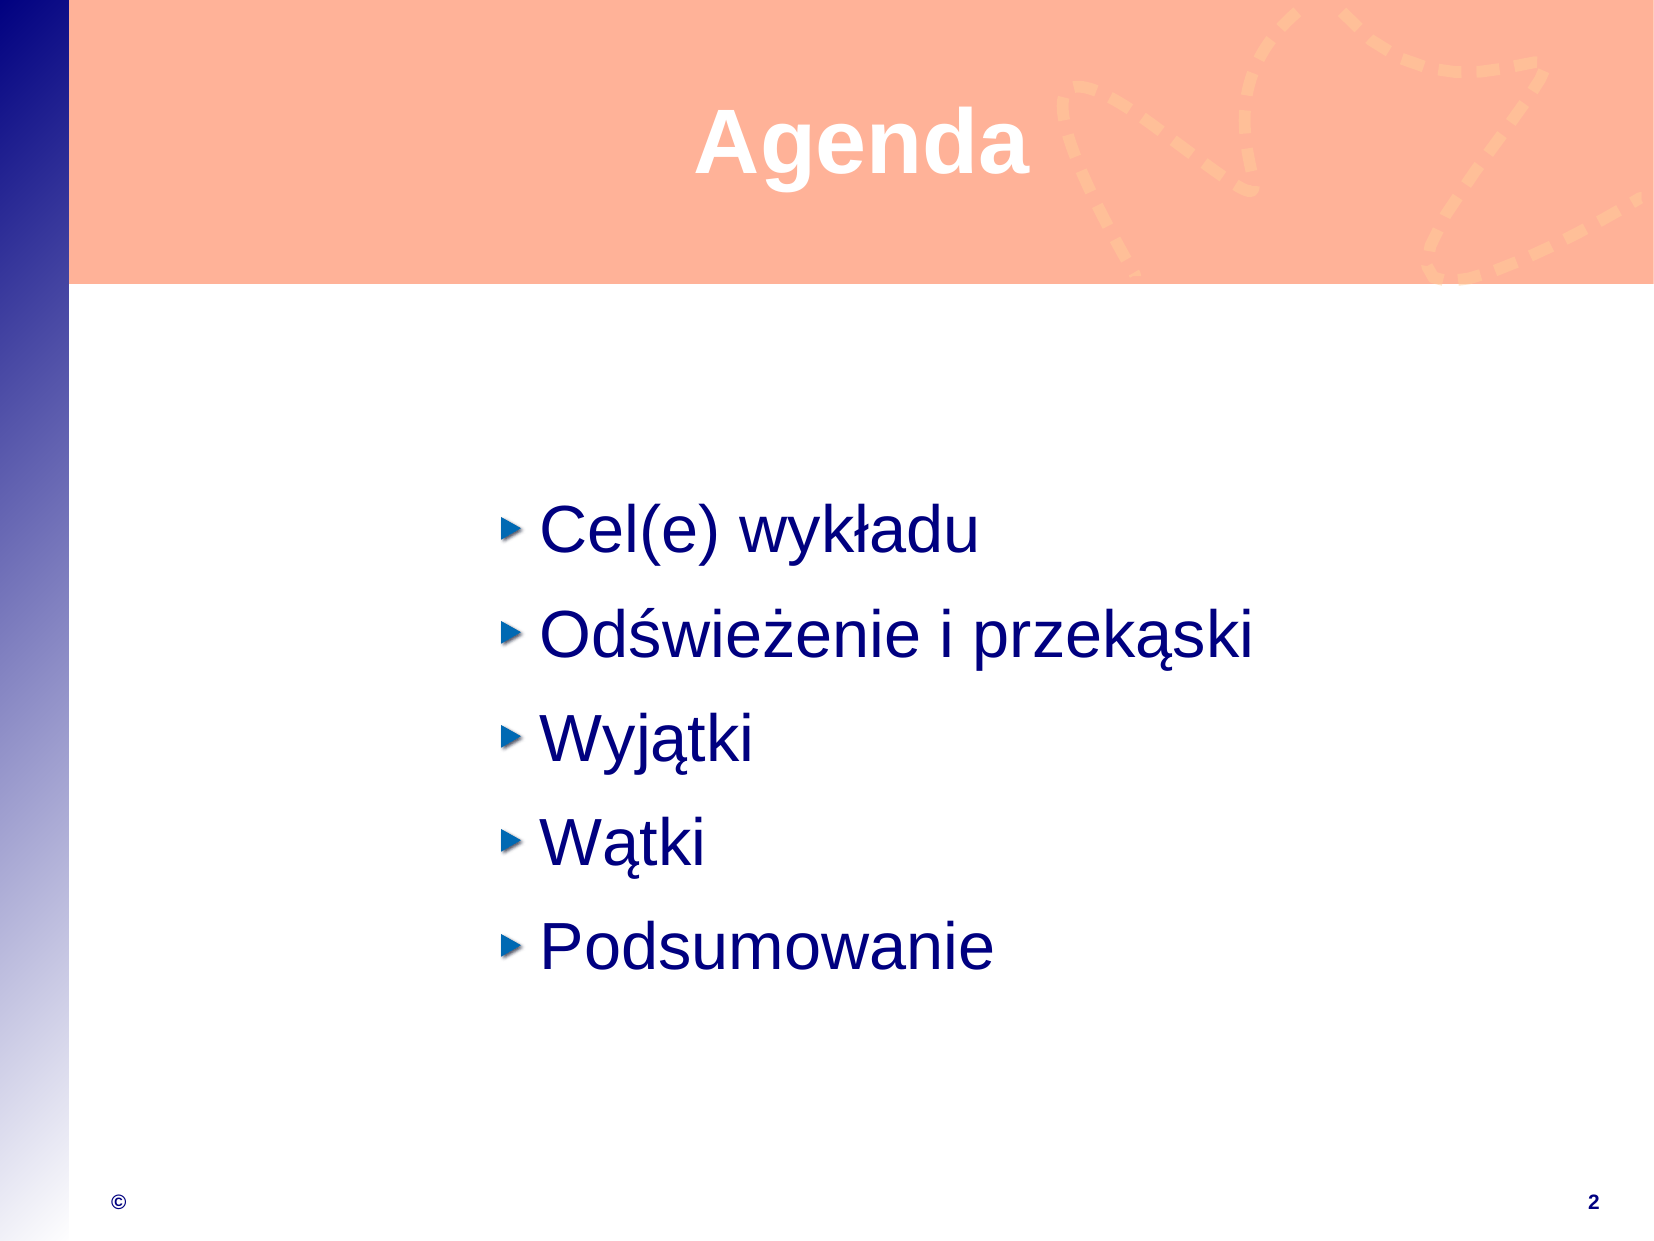

# Agenda
Cel(e) wykładu
Odświeżenie i przekąski
Wyjątki
Wątki
Podsumowanie